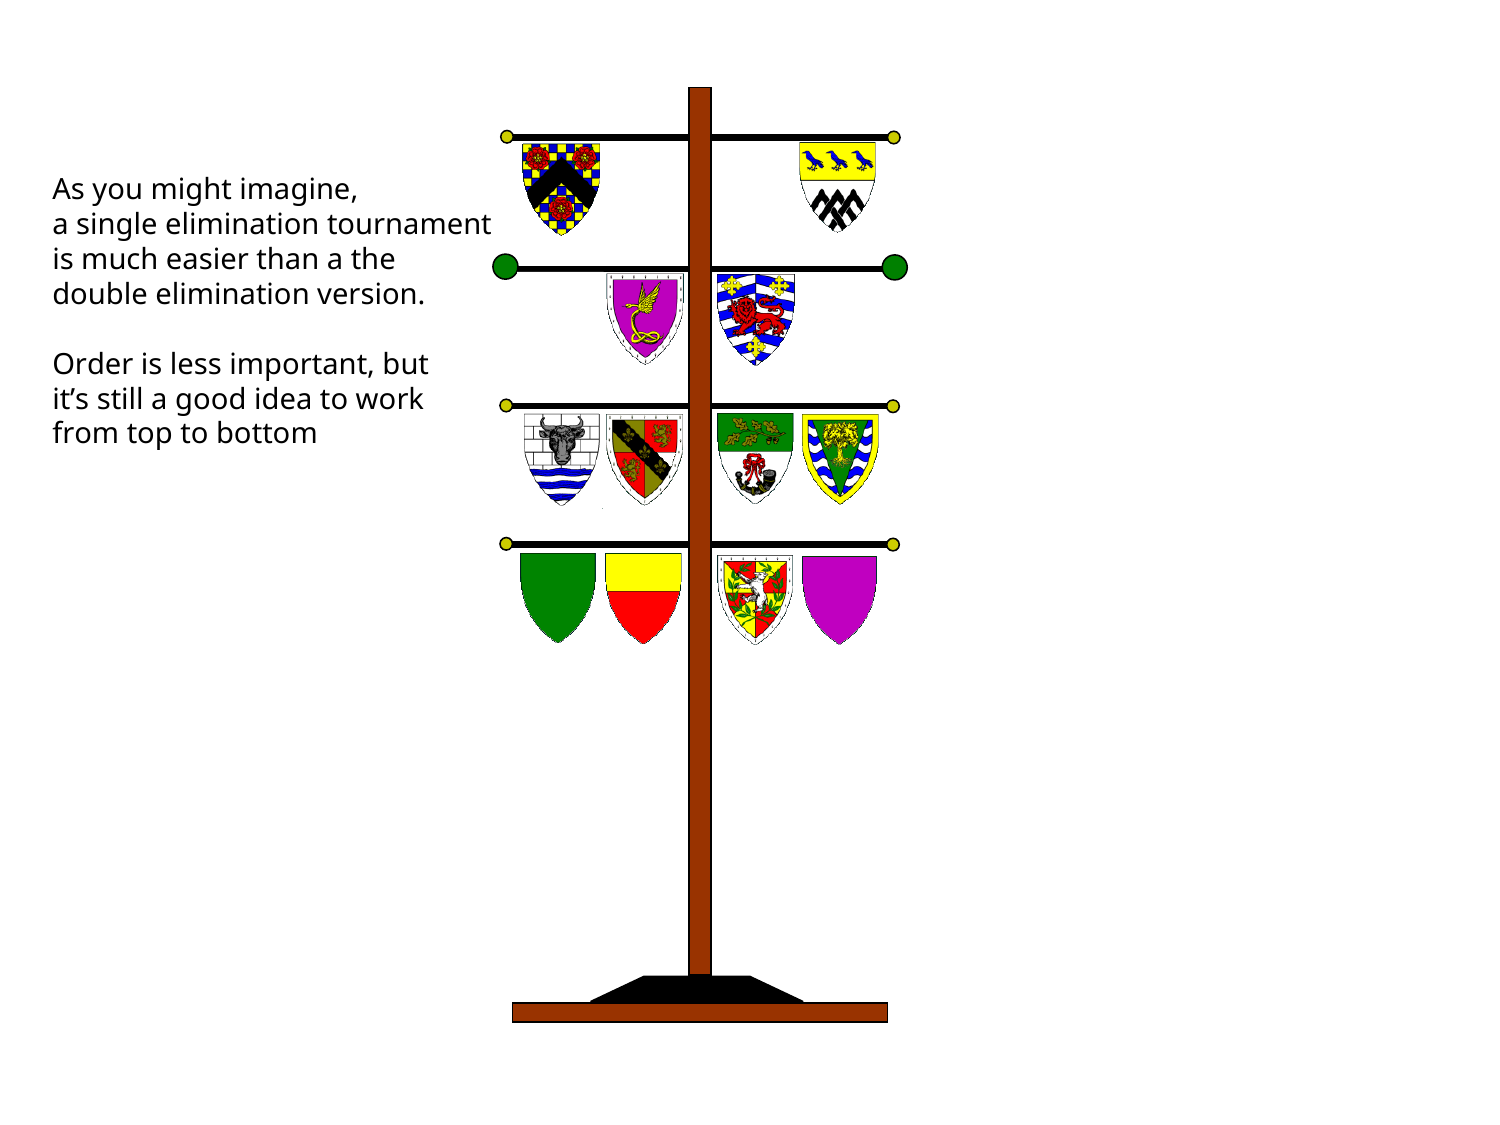

As you might imagine,
a single elimination tournament
is much easier than a the
double elimination version.
Order is less important, but
it’s still a good idea to work
from top to bottom